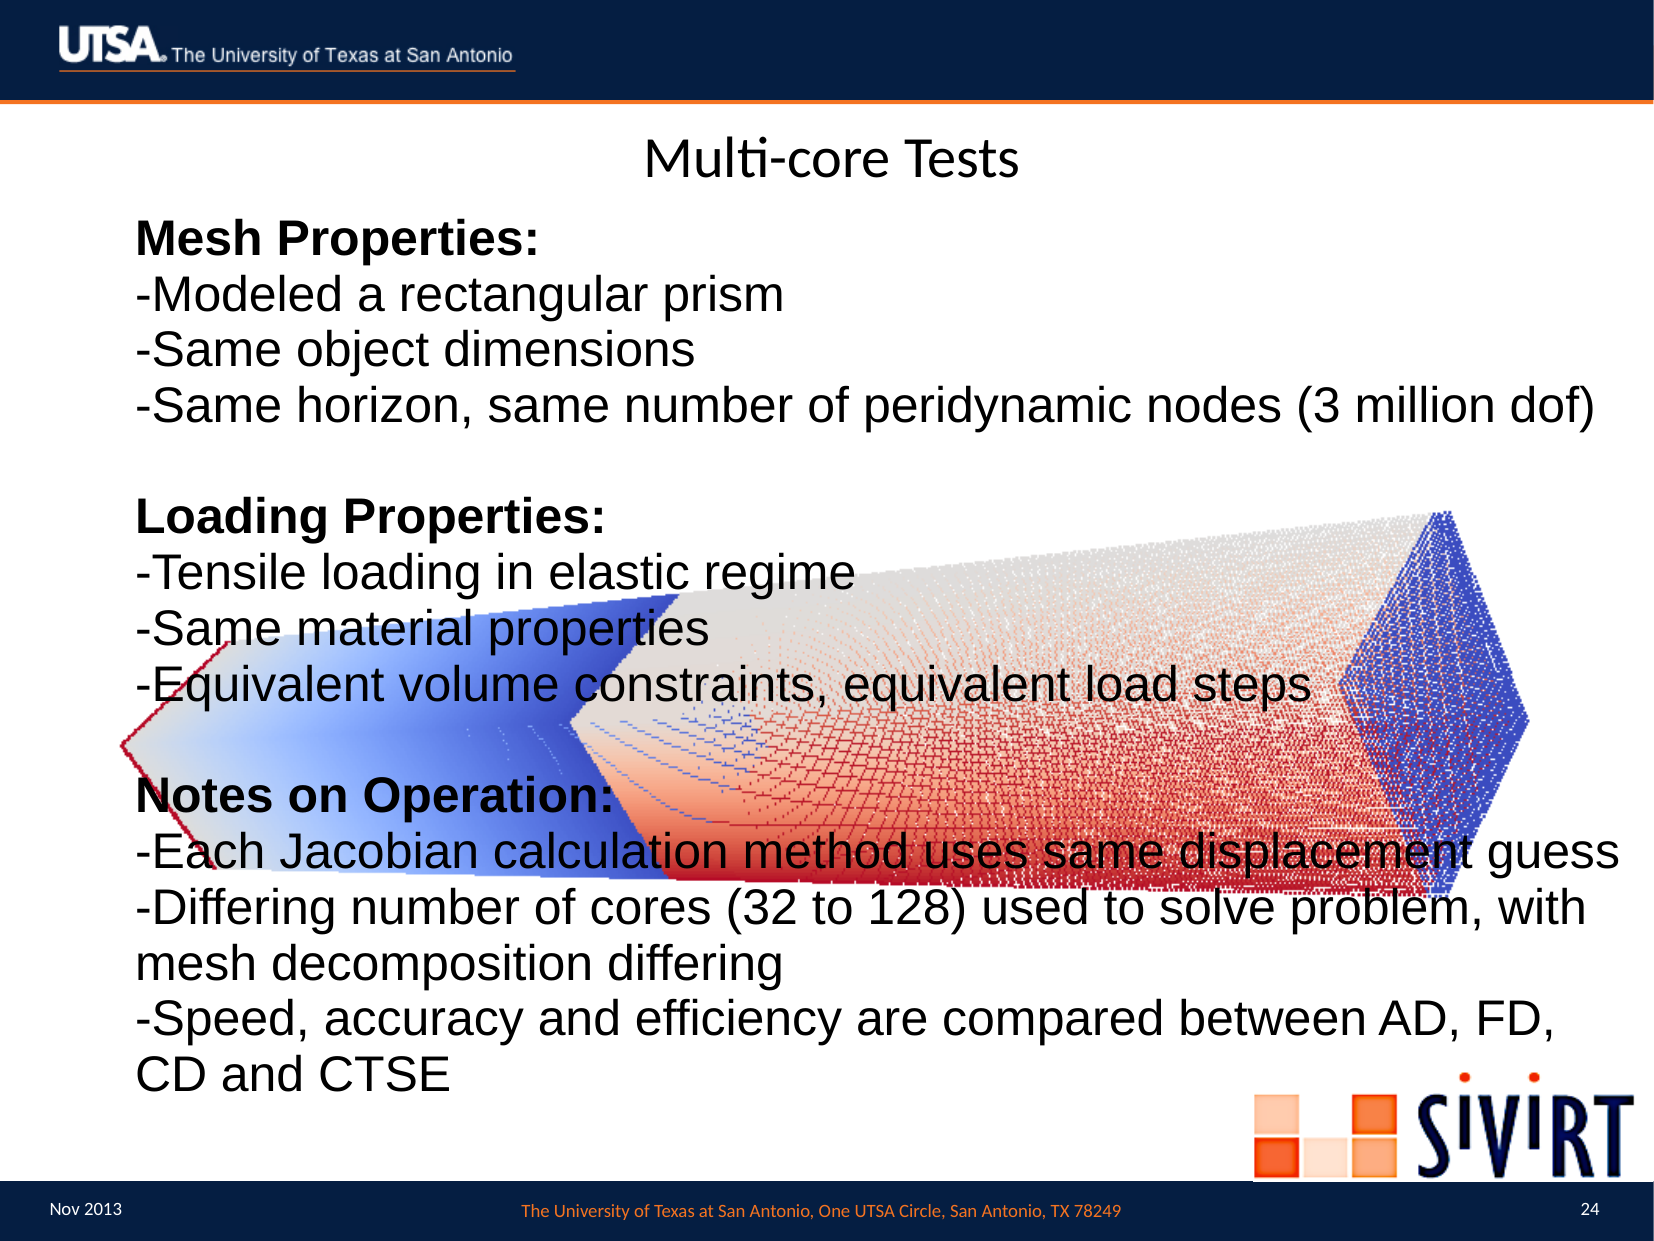

# Multi-core Tests
Mesh Properties:
-Modeled a rectangular prism
-Same object dimensions
-Same horizon, same number of peridynamic nodes (3 million dof)
Loading Properties:
-Tensile loading in elastic regime
-Same material properties
-Equivalent volume constraints, equivalent load steps
Notes on Operation:
-Each Jacobian calculation method uses same displacement guess
-Differing number of cores (32 to 128) used to solve problem, with mesh decomposition differing
-Speed, accuracy and efficiency are compared between AD, FD, CD and CTSE